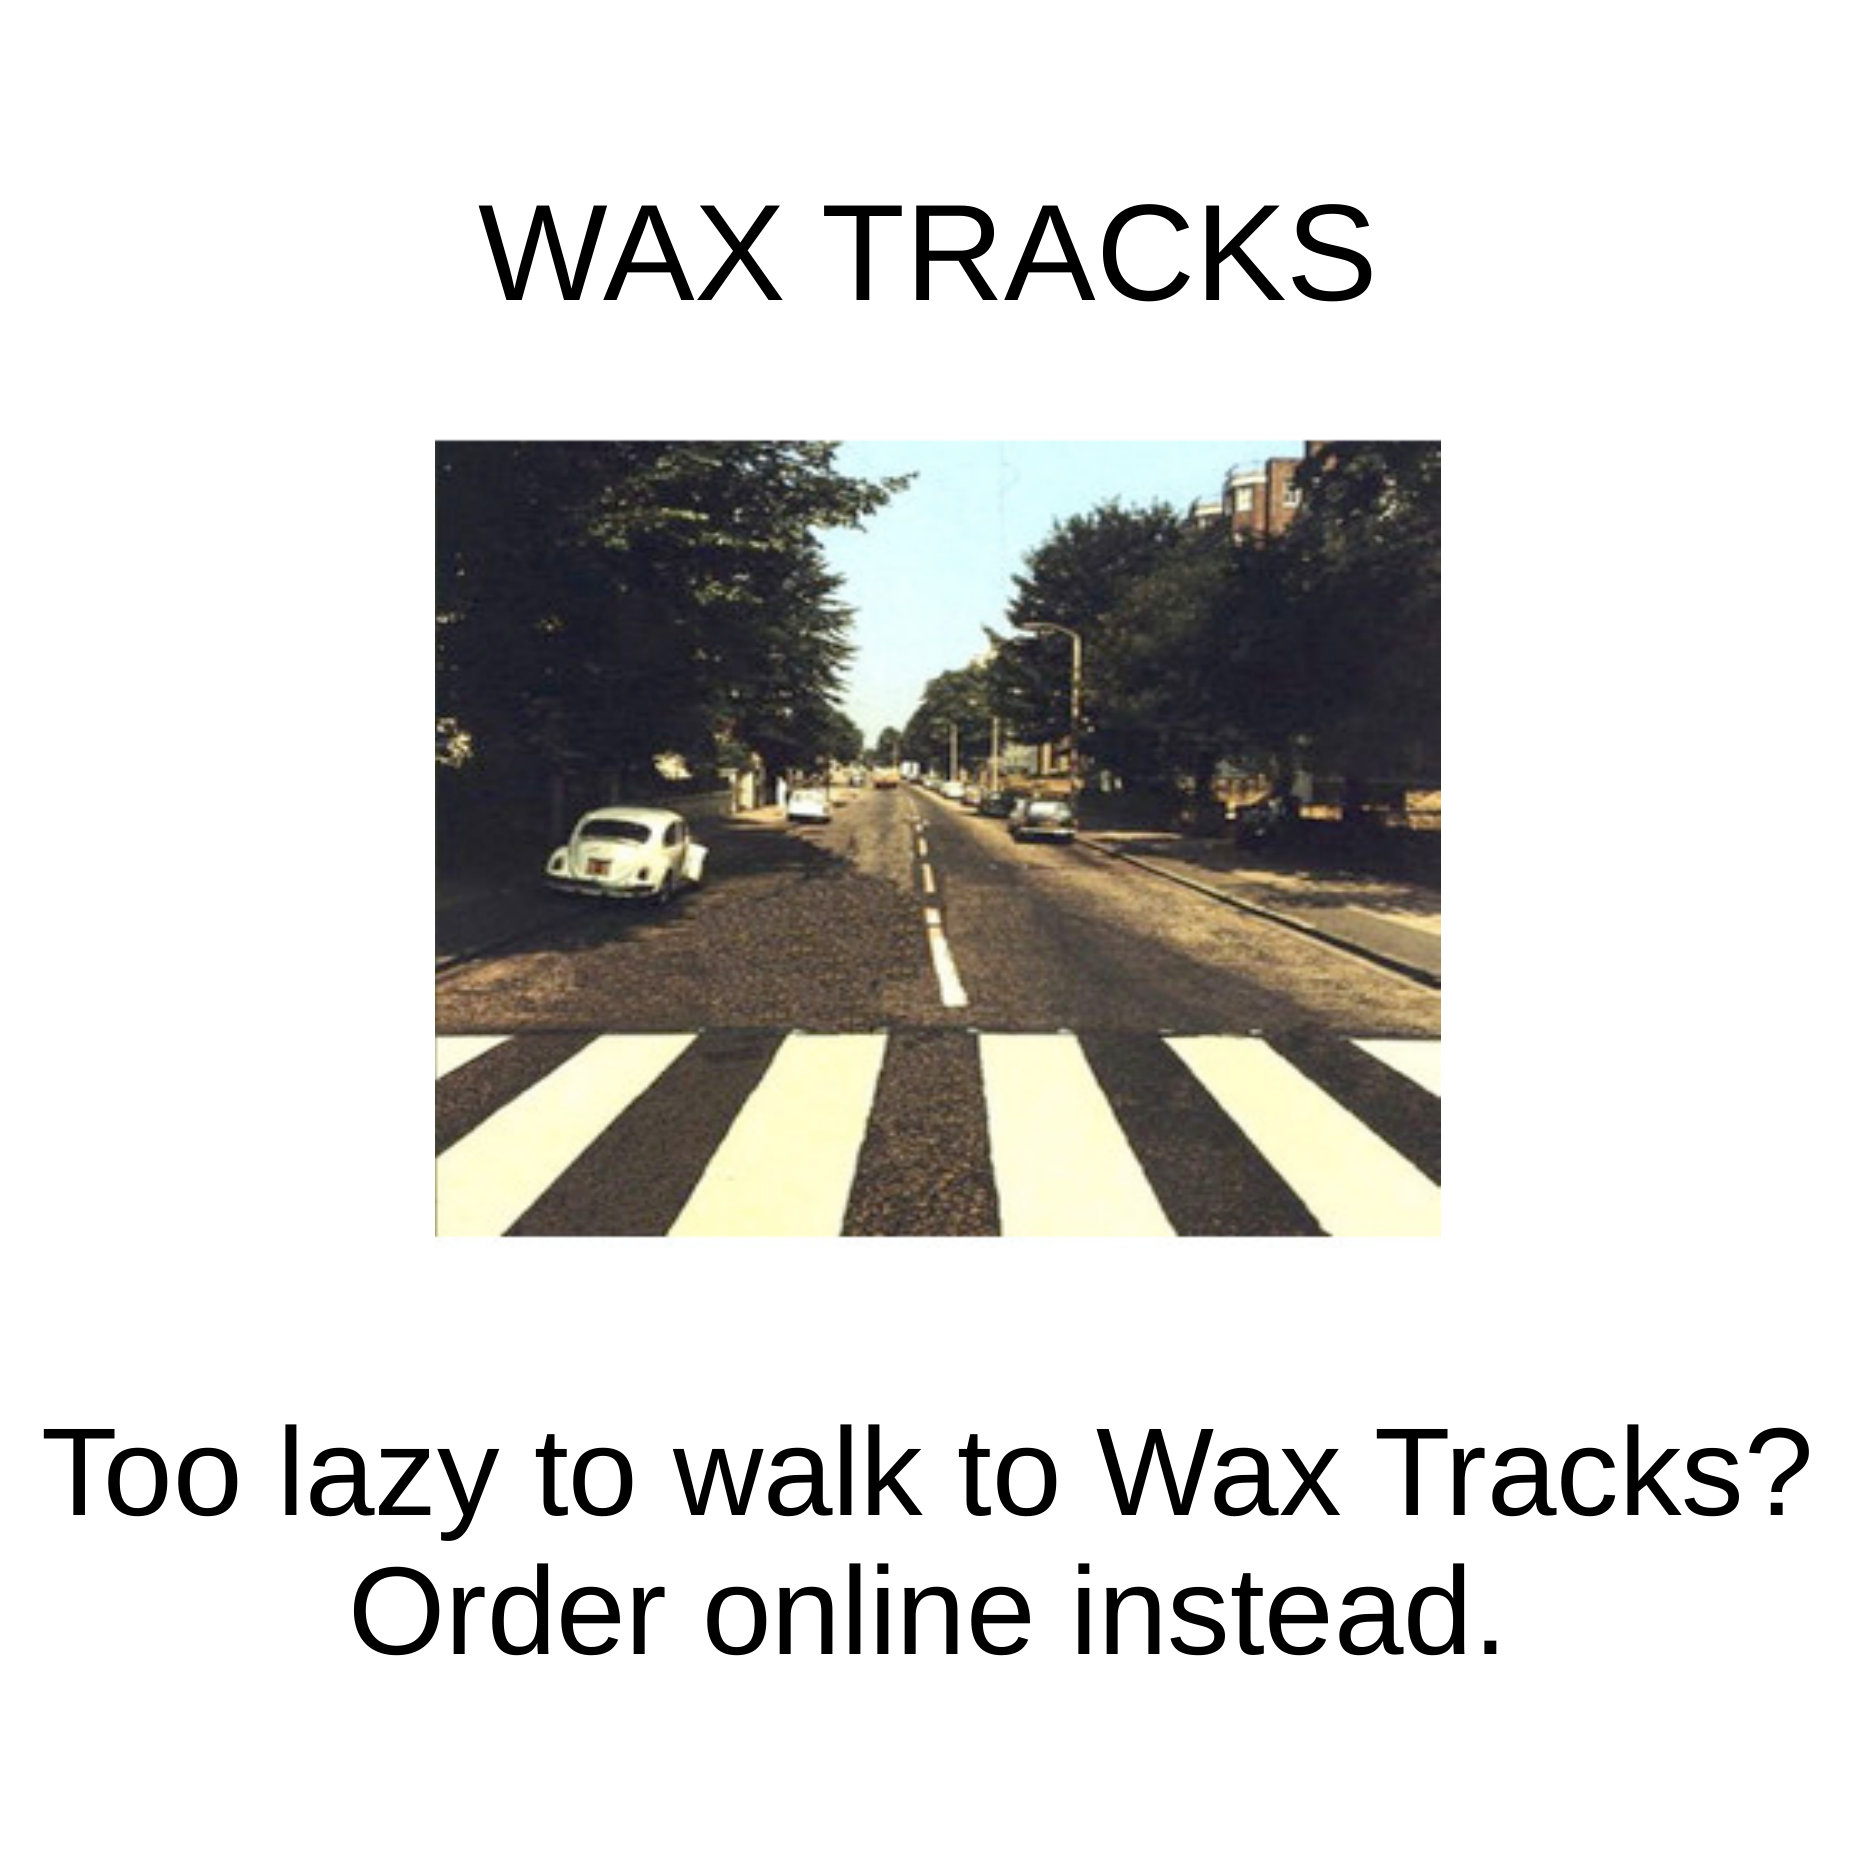

# WAX TRACKS Too lazy to walk to Wax Tracks? Order online instead.